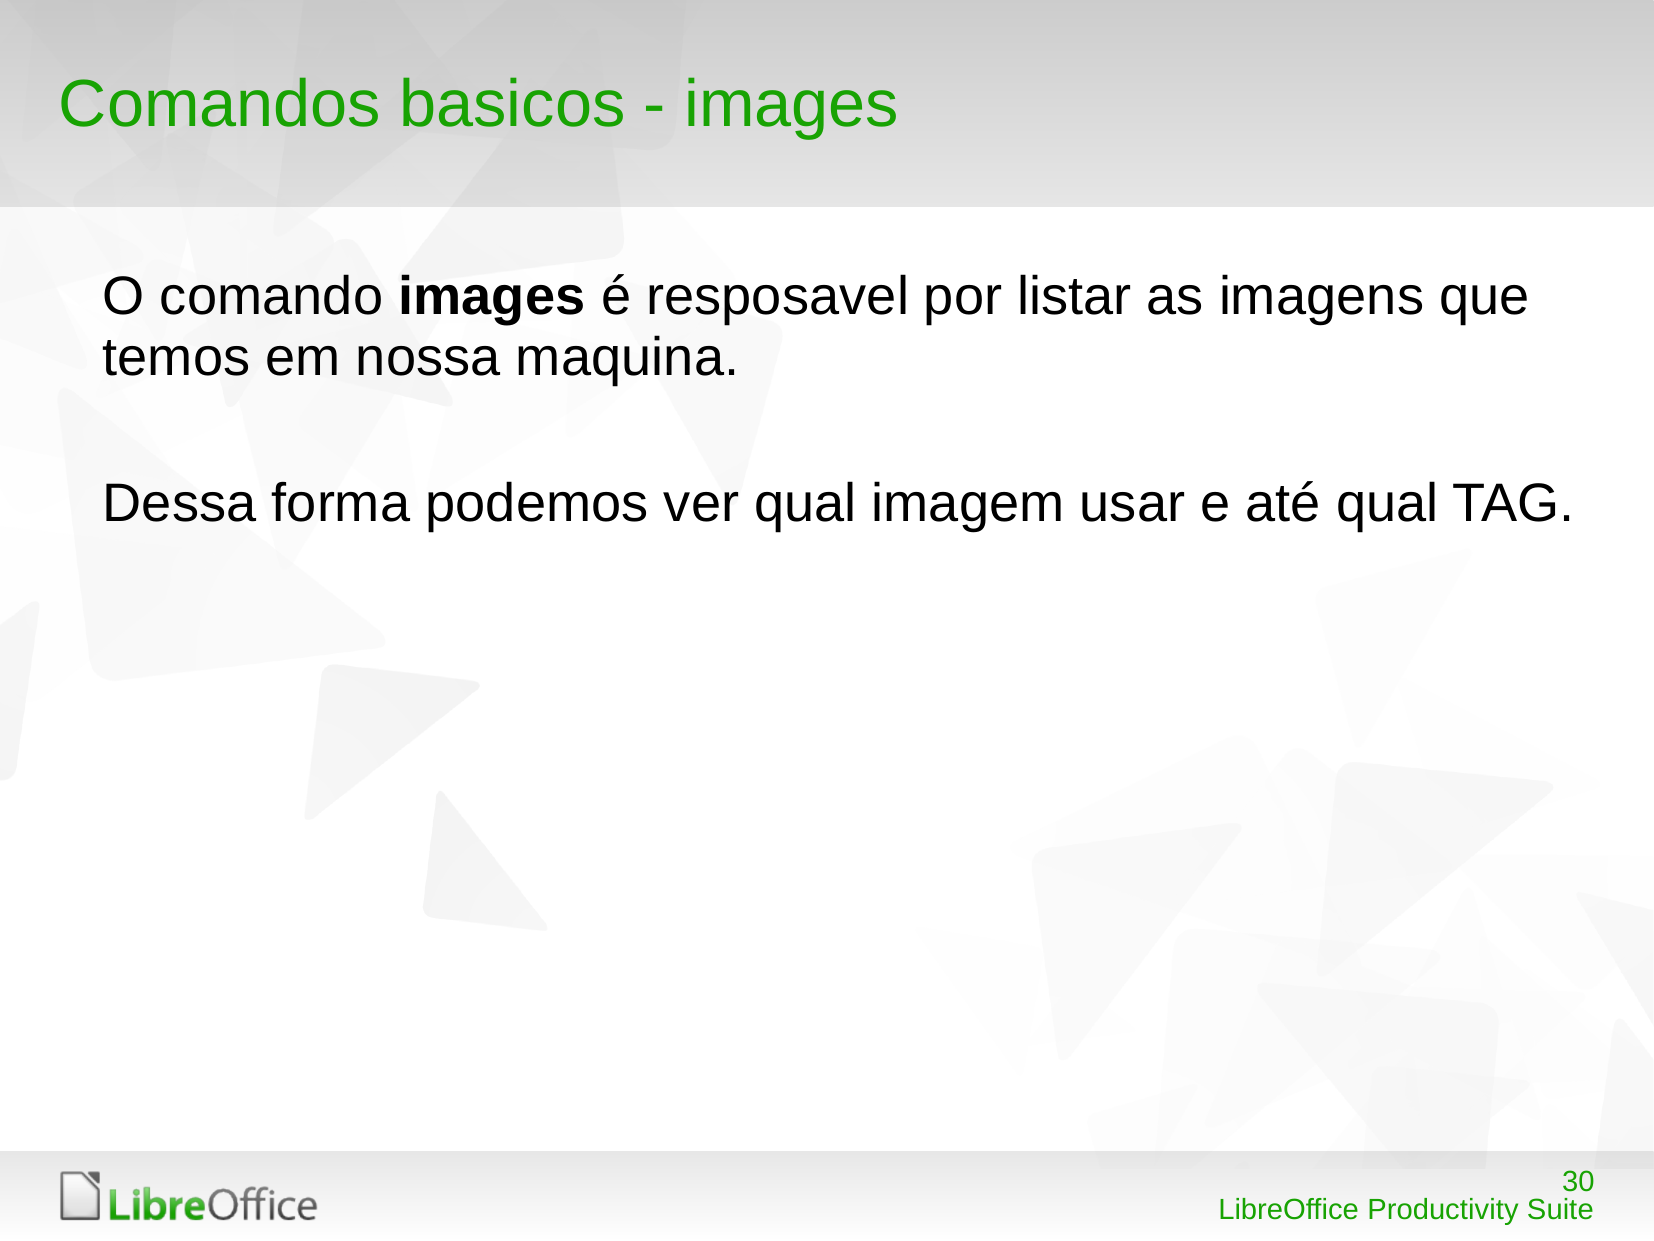

# Comandos basicos - images
O comando images é resposavel por listar as imagens que temos em nossa maquina.
Dessa forma podemos ver qual imagem usar e até qual TAG.
30
LibreOffice Productivity Suite